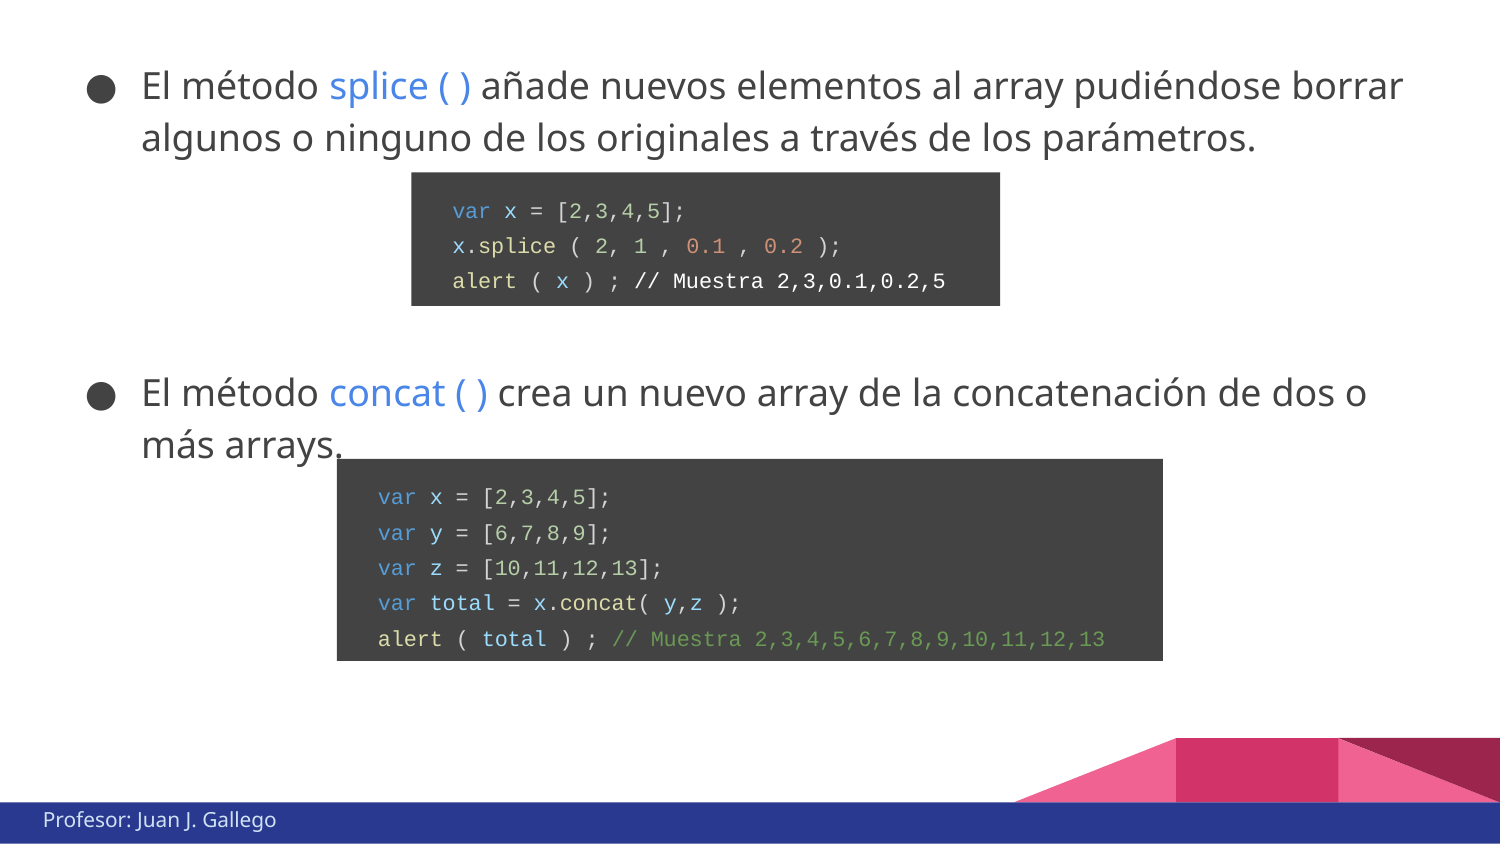

# El método splice ( ) añade nuevos elementos al array pudiéndose borrar algunos o ninguno de los originales a través de los parámetros.
El método concat ( ) crea un nuevo array de la concatenación de dos o más arrays.
 var x = [2,3,4,5];
 x.splice ( 2, 1 , 0.1 , 0.2 );
 alert ( x ) ; // Muestra 2,3,0.1,0.2,5
 var x = [2,3,4,5];
 var y = [6,7,8,9];
 var z = [10,11,12,13];
 var total = x.concat( y,z );
 alert ( total ) ; // Muestra 2,3,4,5,6,7,8,9,10,11,12,13